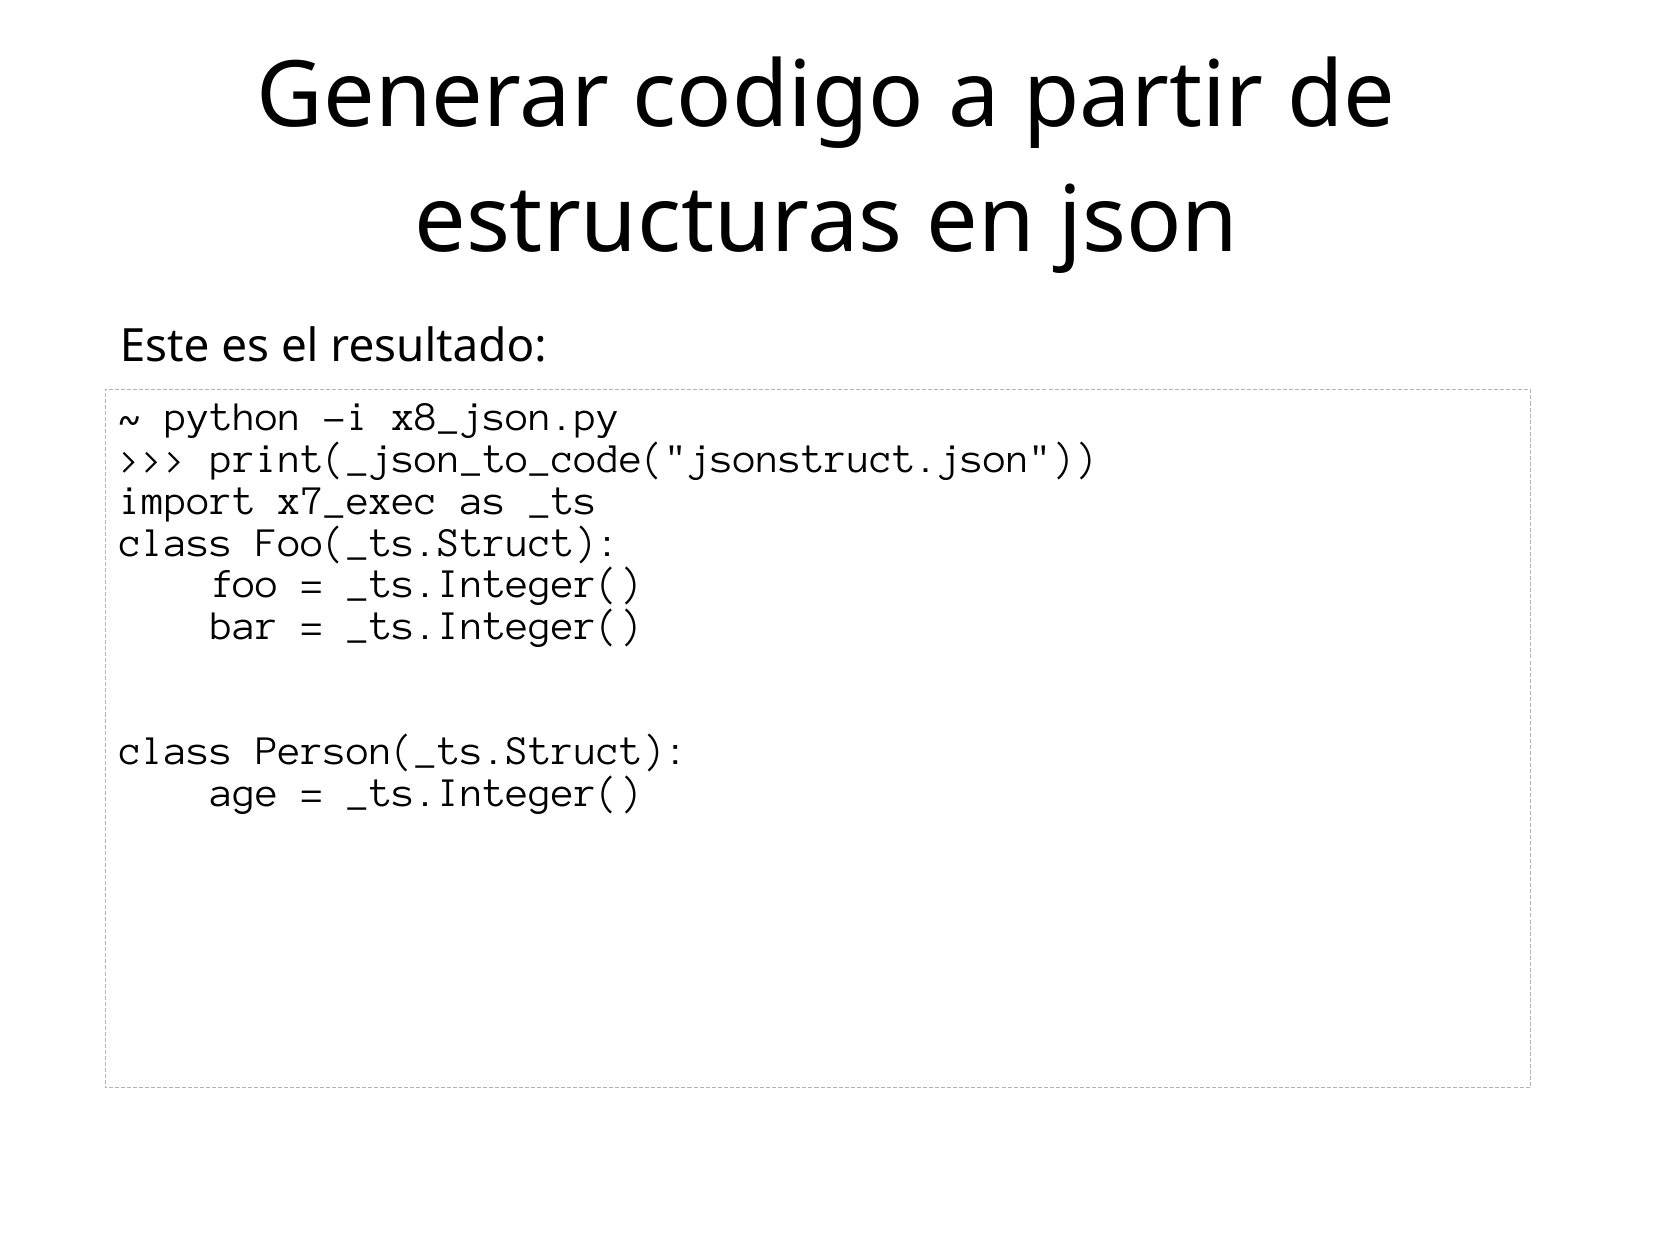

# Generar codigo a partir de estructuras en json
Este es el resultado:
~ python -i x8_json.py
>>> print(_json_to_code("jsonstruct.json"))
import x7_exec as _ts
class Foo(_ts.Struct):
 foo = _ts.Integer()
 bar = _ts.Integer()
class Person(_ts.Struct):
 age = _ts.Integer()